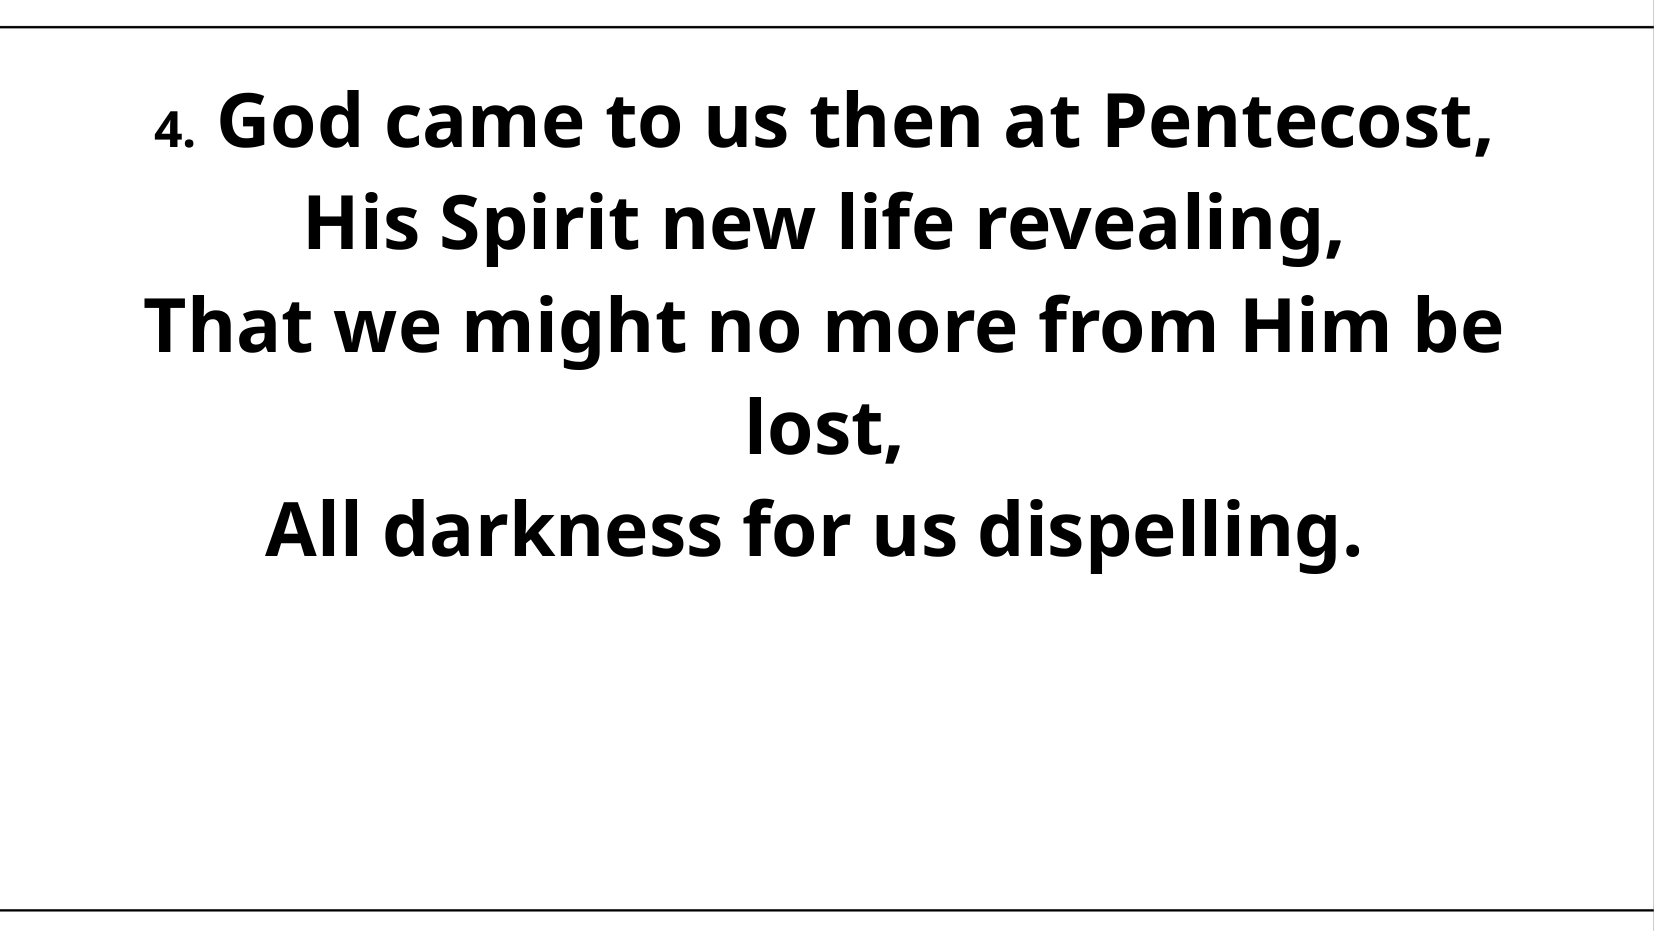

4. God came to us then at Pentecost,
His Spirit new life revealing,
That we might no more from Him be lost,
All darkness for us dispelling.